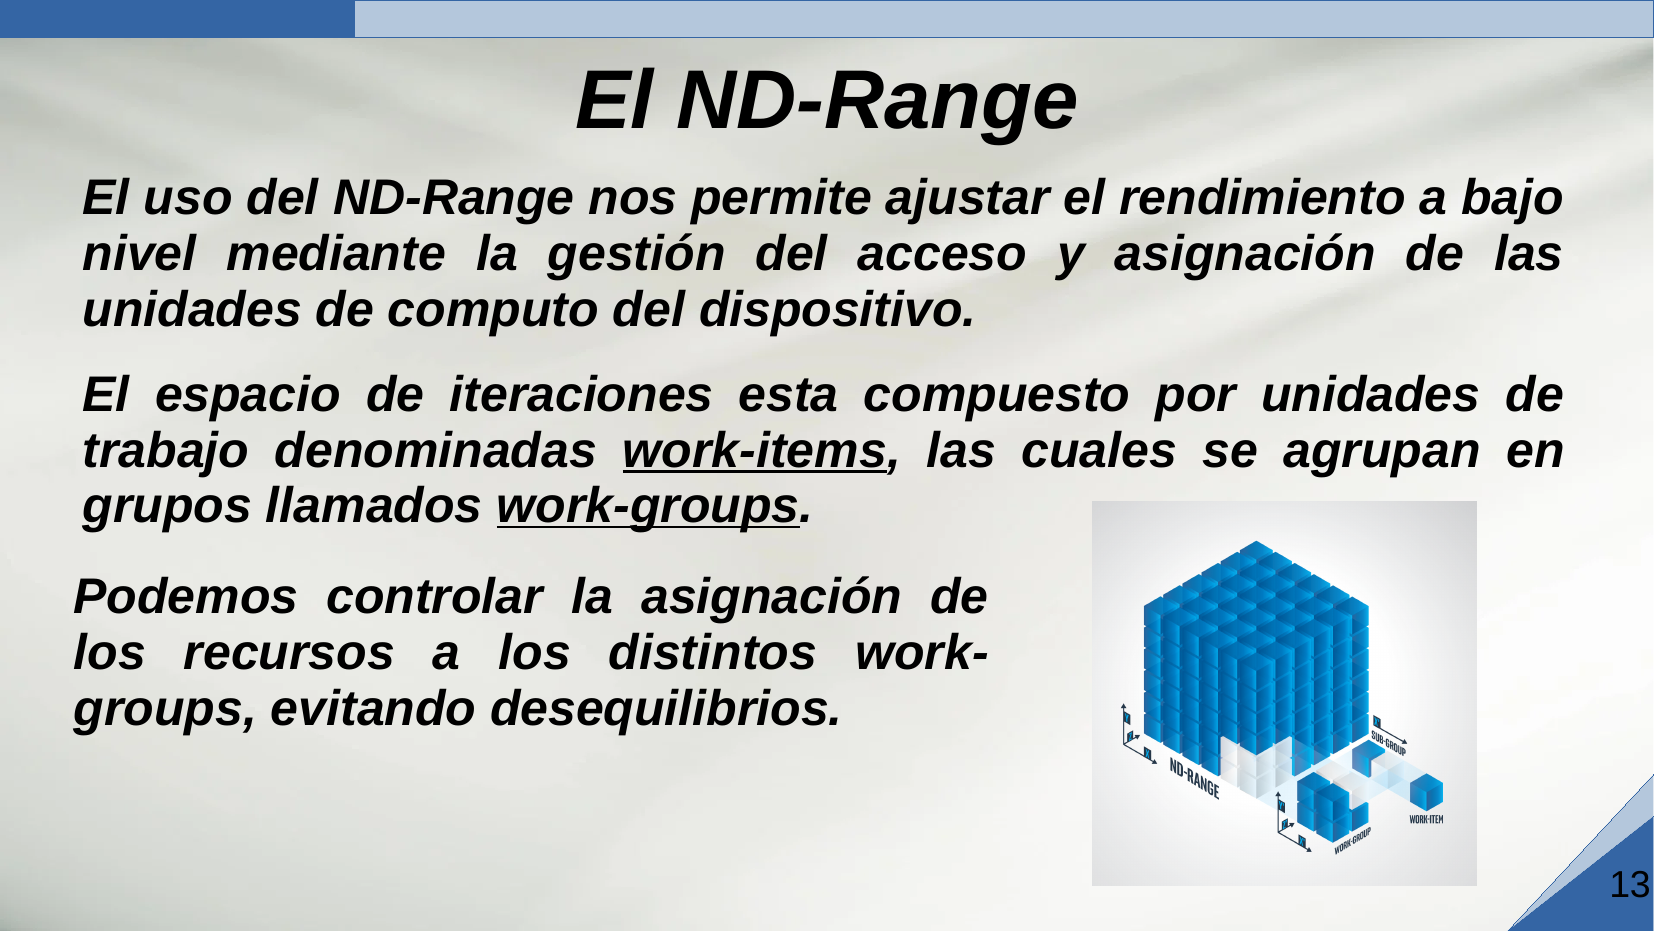

El ND-Range
# El uso del ND-Range nos permite ajustar el rendimiento a bajo nivel mediante la gestión del acceso y asignación de las unidades de computo del dispositivo.
El espacio de iteraciones esta compuesto por unidades de trabajo denominadas work-items, las cuales se agrupan en grupos llamados work-groups.
Podemos controlar la asignación de los recursos a los distintos work-groups, evitando desequilibrios.